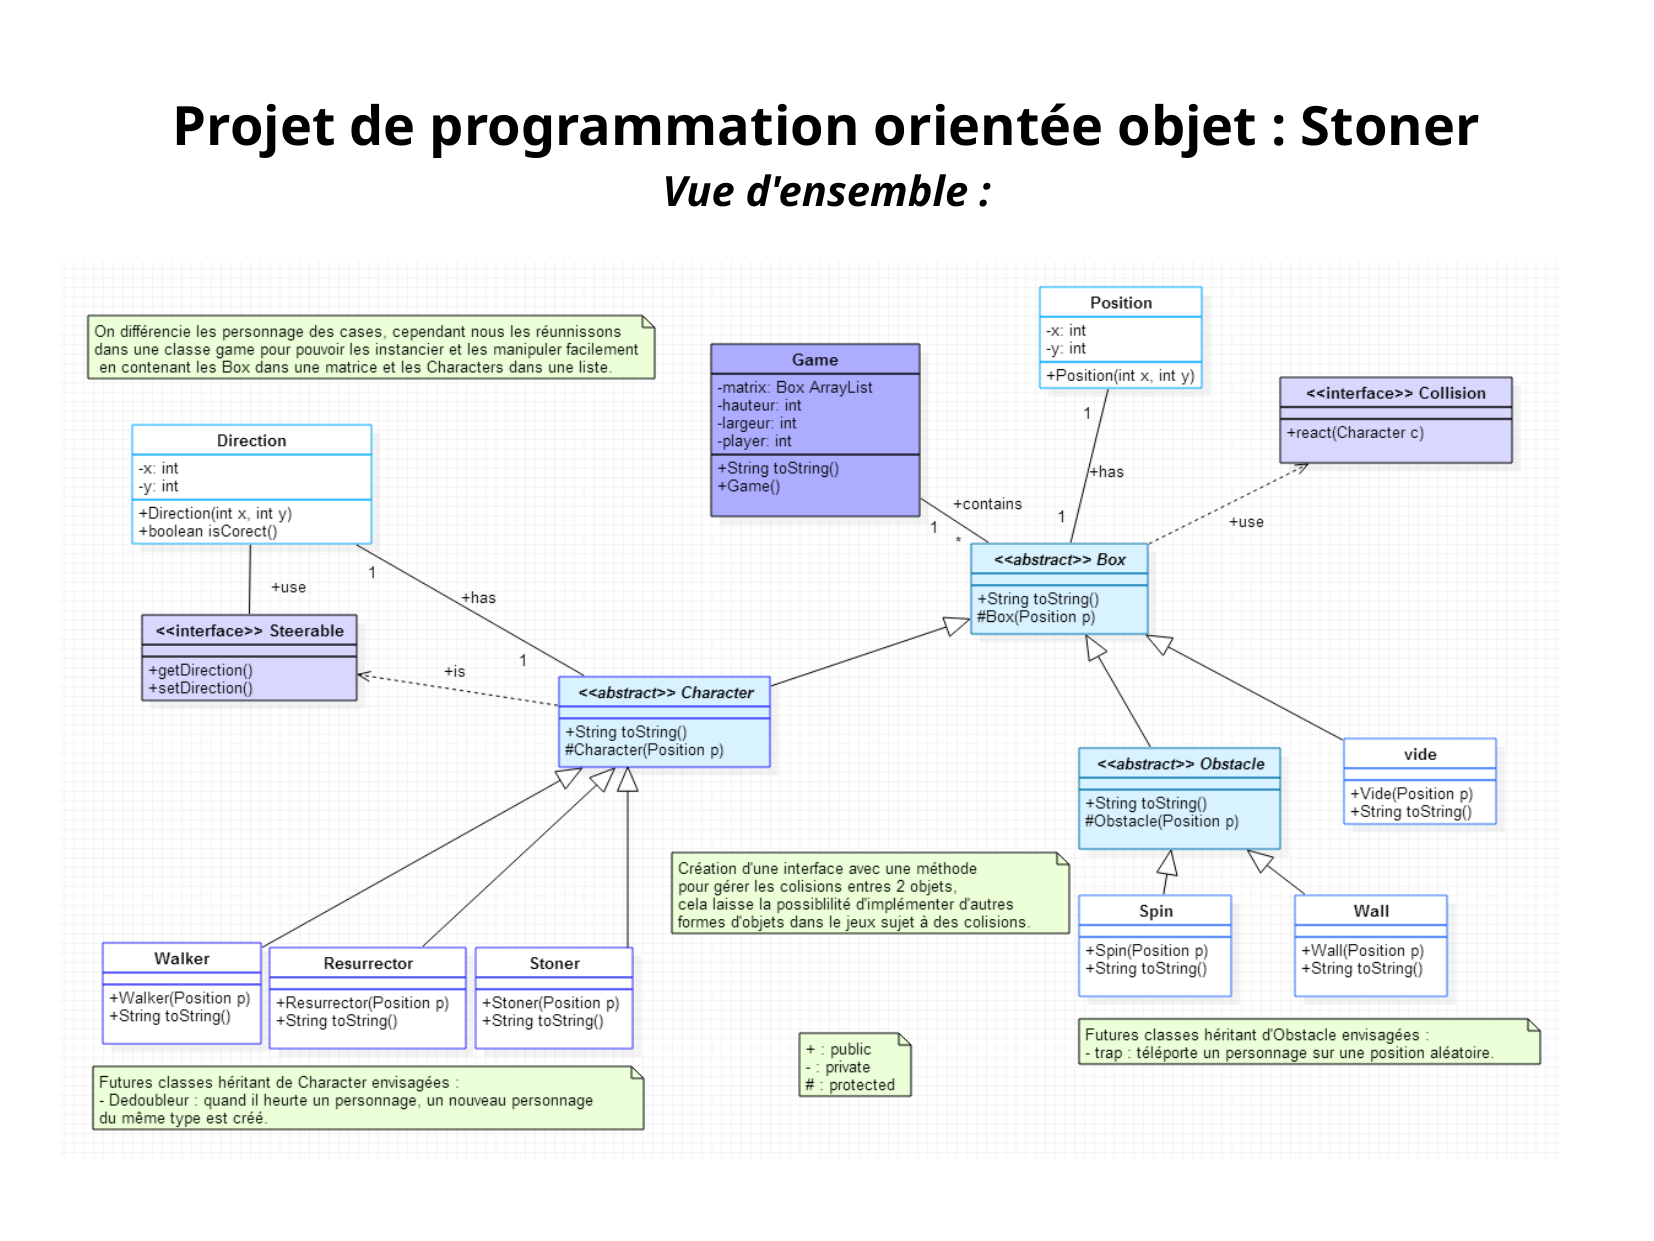

# Projet de programmation orientée objet : Stoner Vue d'ensemble :